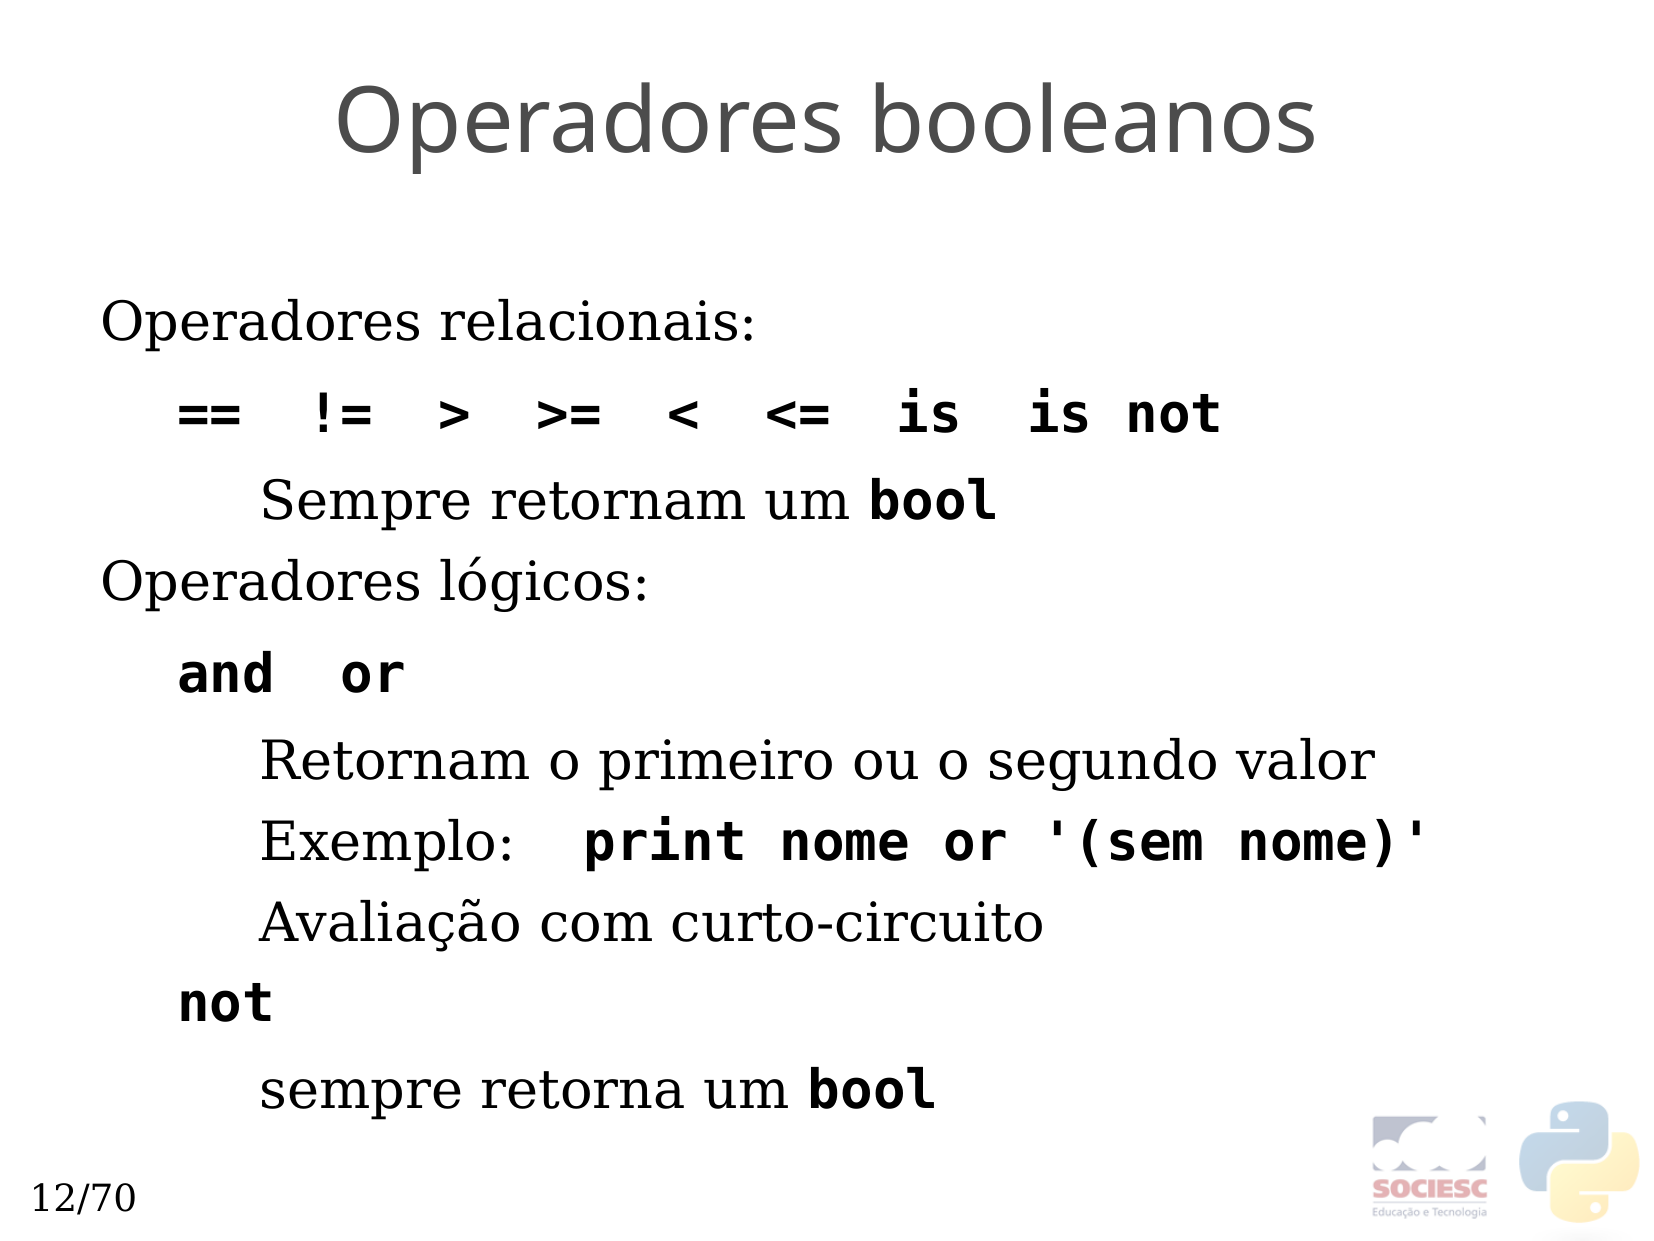

# Operadores booleanos
Operadores relacionais:
== != > >= < <= is is not
Sempre retornam um bool
Operadores lógicos:
and or
Retornam o primeiro ou o segundo valor
Exemplo: print nome or '(sem nome)'
Avaliação com curto-circuito
not
sempre retorna um bool